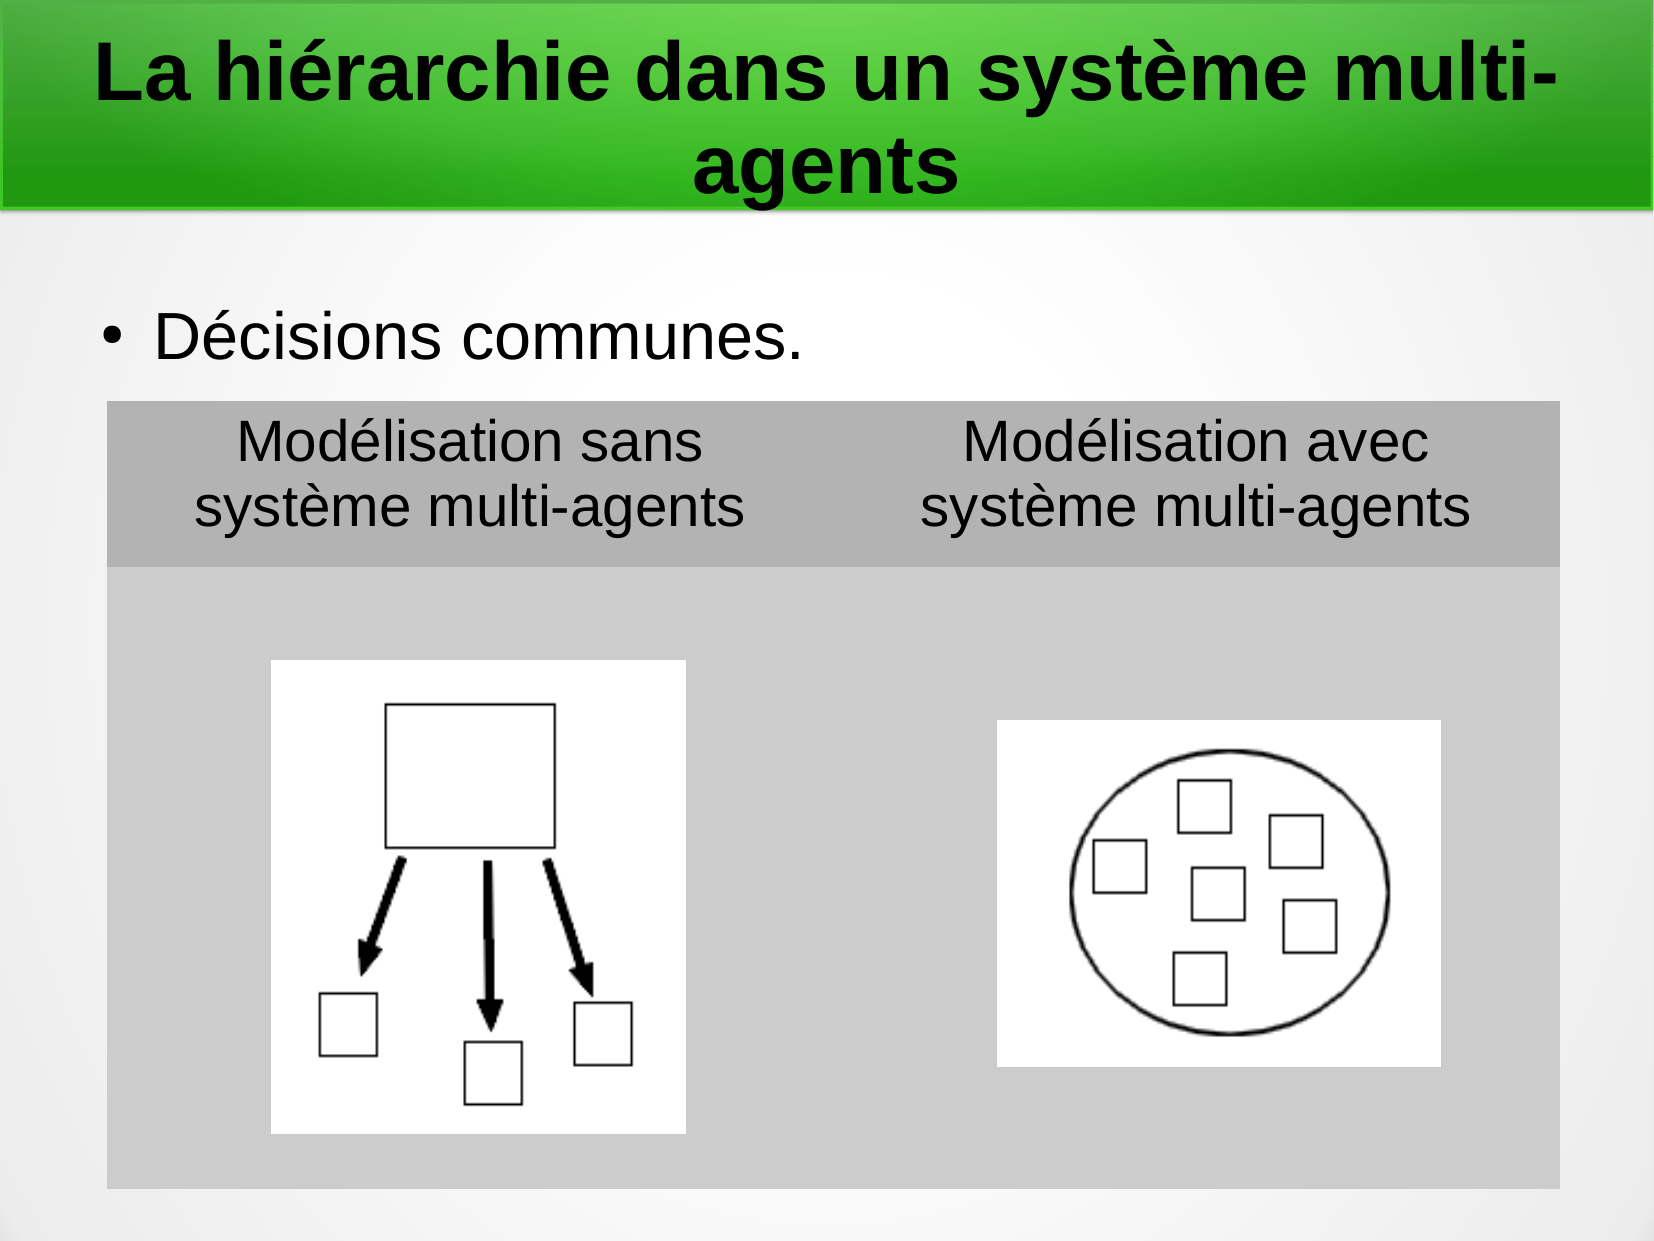

# La hiérarchie dans un système multi-agents
Décisions communes.
| Modélisation sans système multi-agents | Modélisation avec système multi-agents |
| --- | --- |
| | |